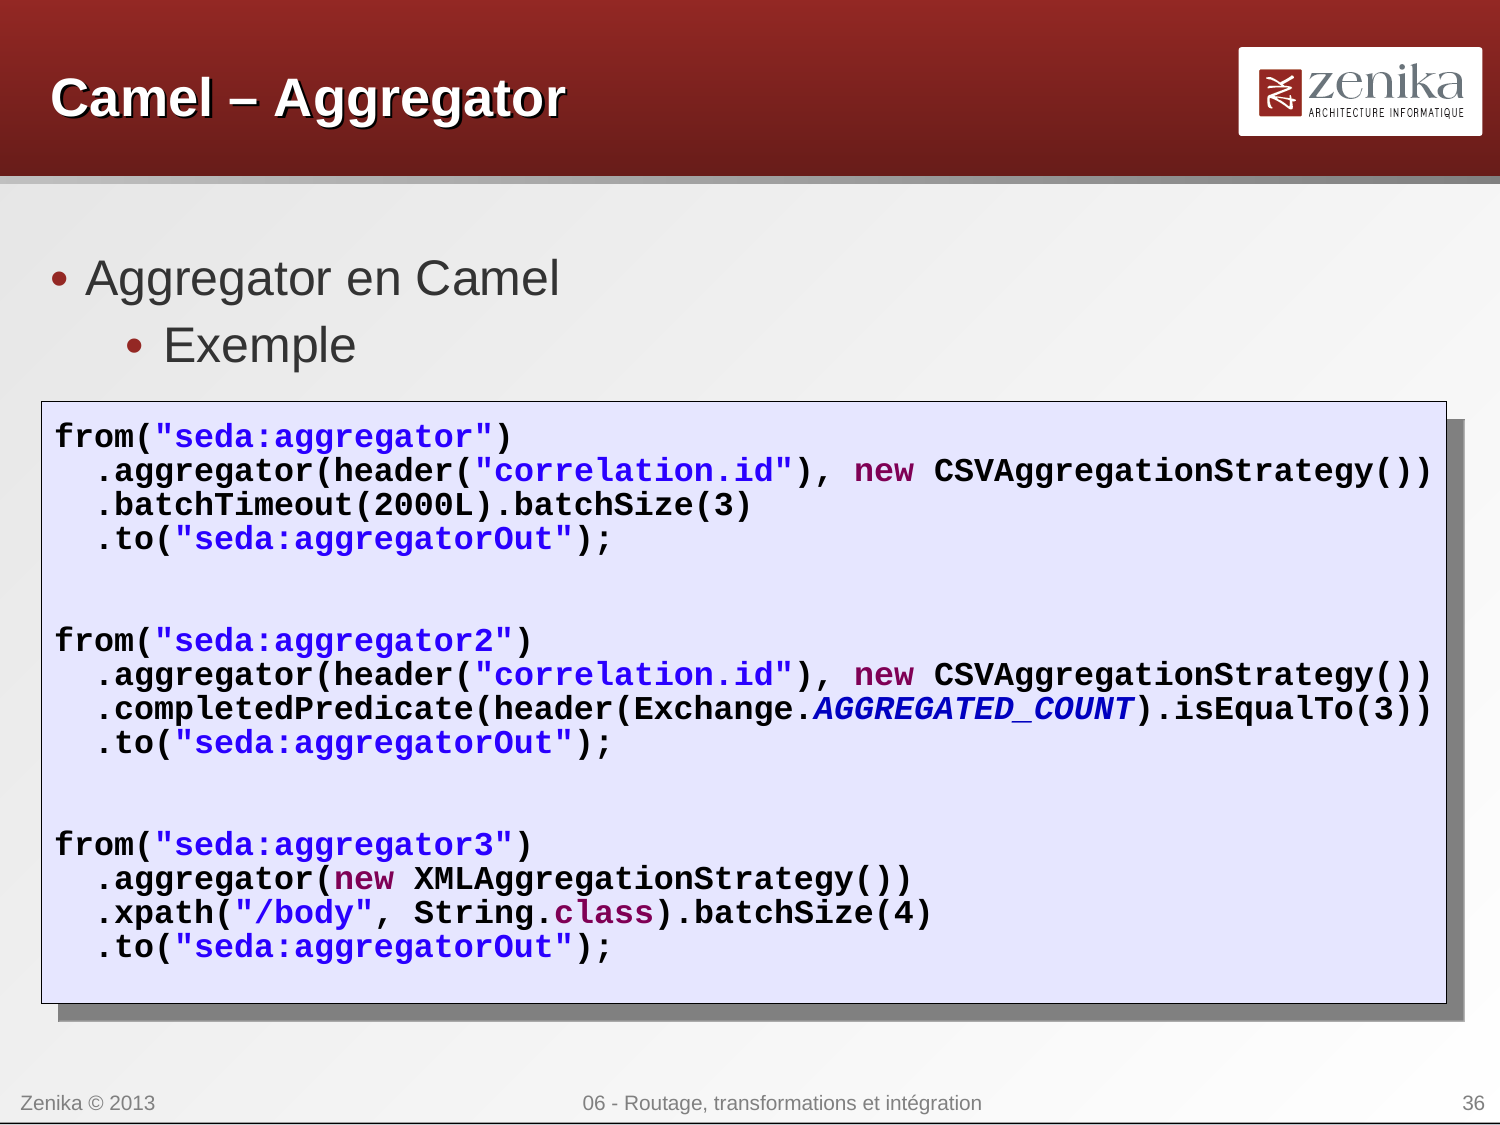

# Camel – Aggregator
Aggregator en Camel
Exemple
from("seda:aggregator")
 .aggregator(header("correlation.id"), new CSVAggregationStrategy())
 .batchTimeout(2000L).batchSize(3)
 .to("seda:aggregatorOut");
from("seda:aggregator2")
 .aggregator(header("correlation.id"), new CSVAggregationStrategy())
 .completedPredicate(header(Exchange.AGGREGATED_COUNT).isEqualTo(3))
 .to("seda:aggregatorOut");
from("seda:aggregator3")
 .aggregator(new XMLAggregationStrategy())
 .xpath("/body", String.class).batchSize(4)
 .to("seda:aggregatorOut");